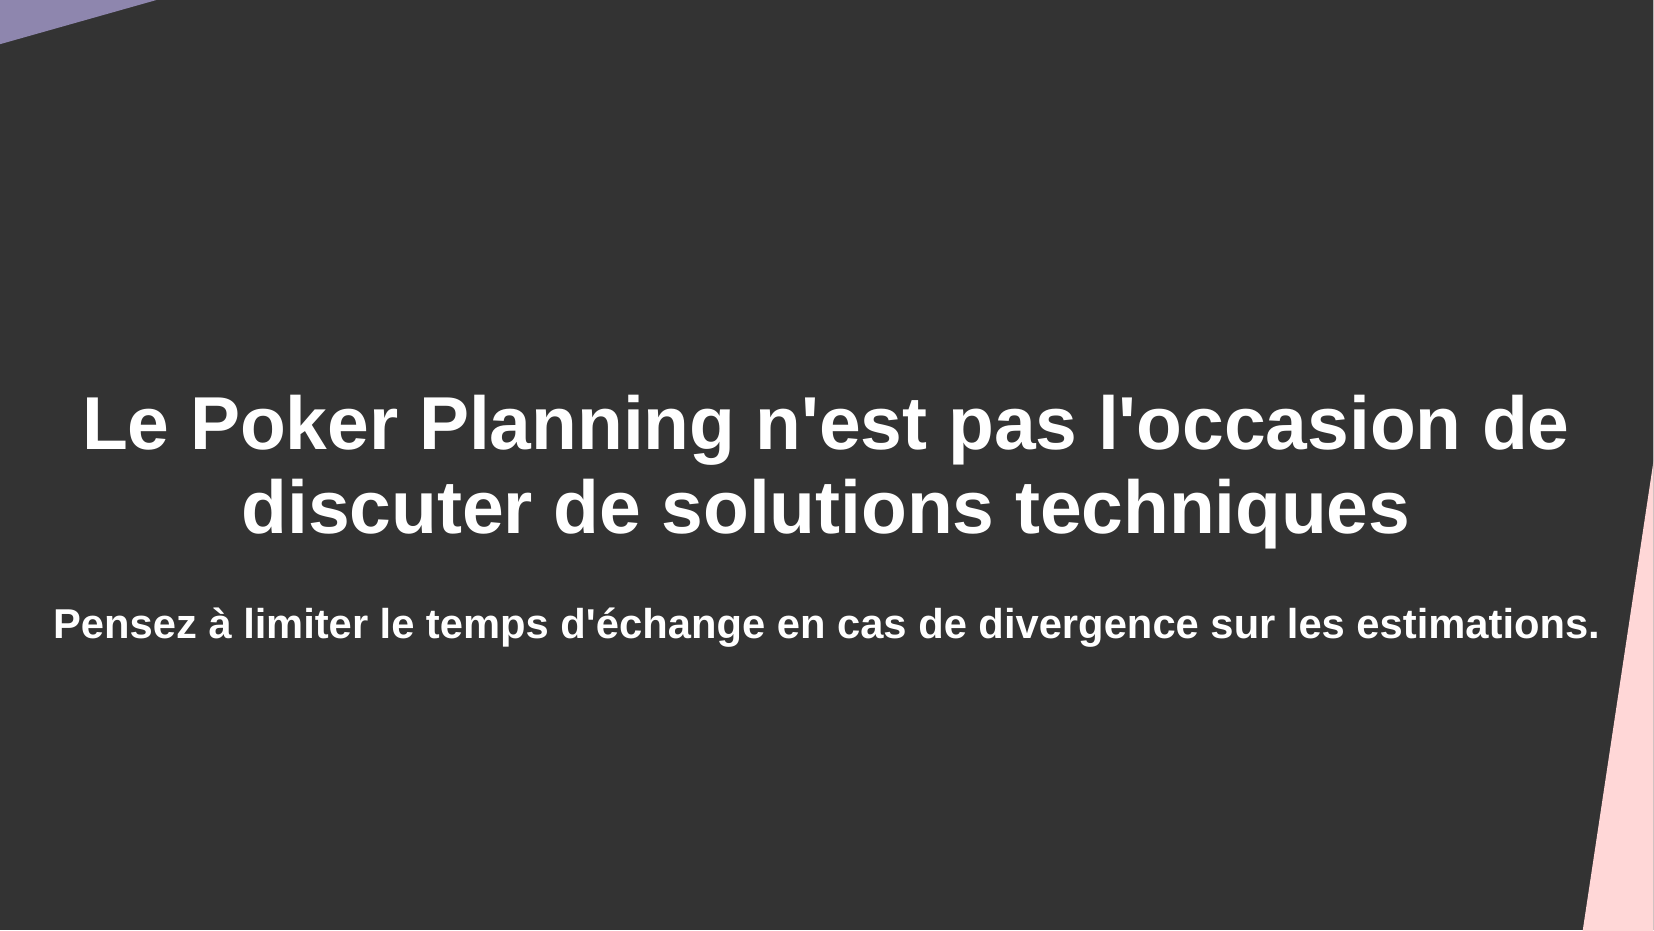

# Le Poker Planning n'est pas l'occasion de discuter de solutions techniques
Pensez à limiter le temps d'échange en cas de divergence sur les estimations.